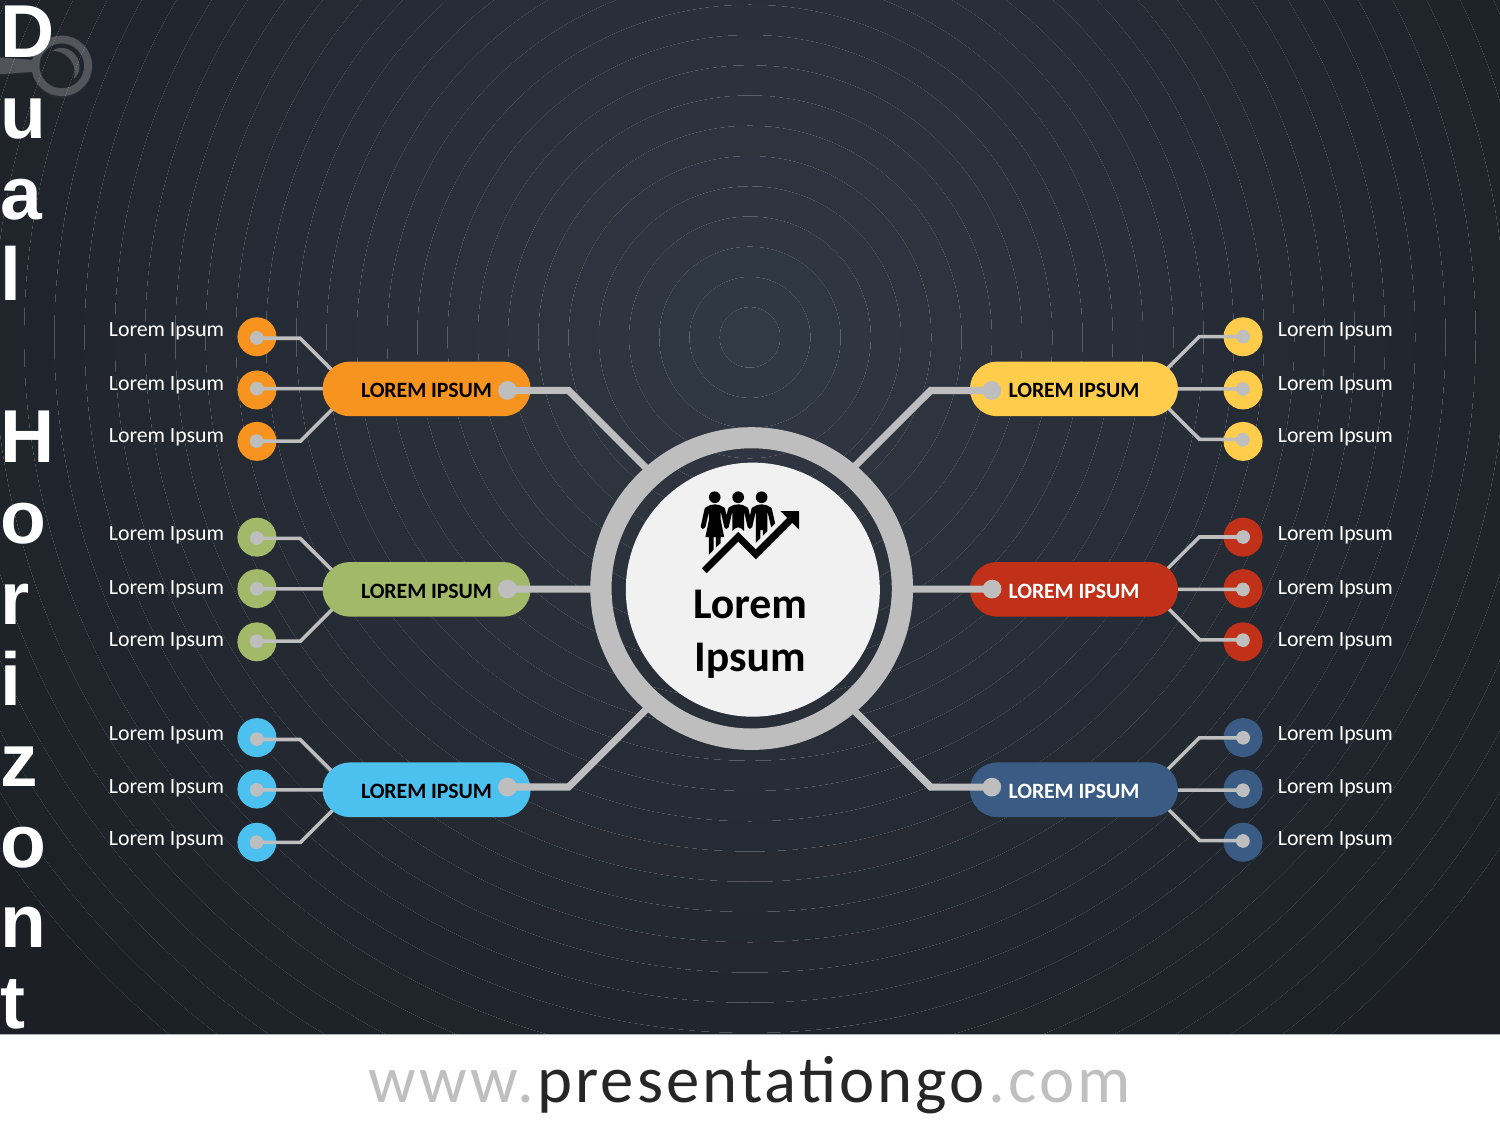

# Dual Horizontal Hierarchy – Slide Template
Lorem Ipsum
Lorem Ipsum
LOREM IPSUM
LOREM IPSUM
LOREM IPSUM
LOREM IPSUM
Lorem Ipsum
LOREM IPSUM
LOREM IPSUM
Lorem Ipsum
Lorem Ipsum
Lorem Ipsum
Lorem Ipsum
Lorem Ipsum
Lorem Ipsum
Lorem Ipsum
Lorem Ipsum
Lorem Ipsum
Lorem Ipsum
Lorem Ipsum
Lorem Ipsum
Lorem Ipsum
Lorem Ipsum
Lorem Ipsum
Lorem Ipsum